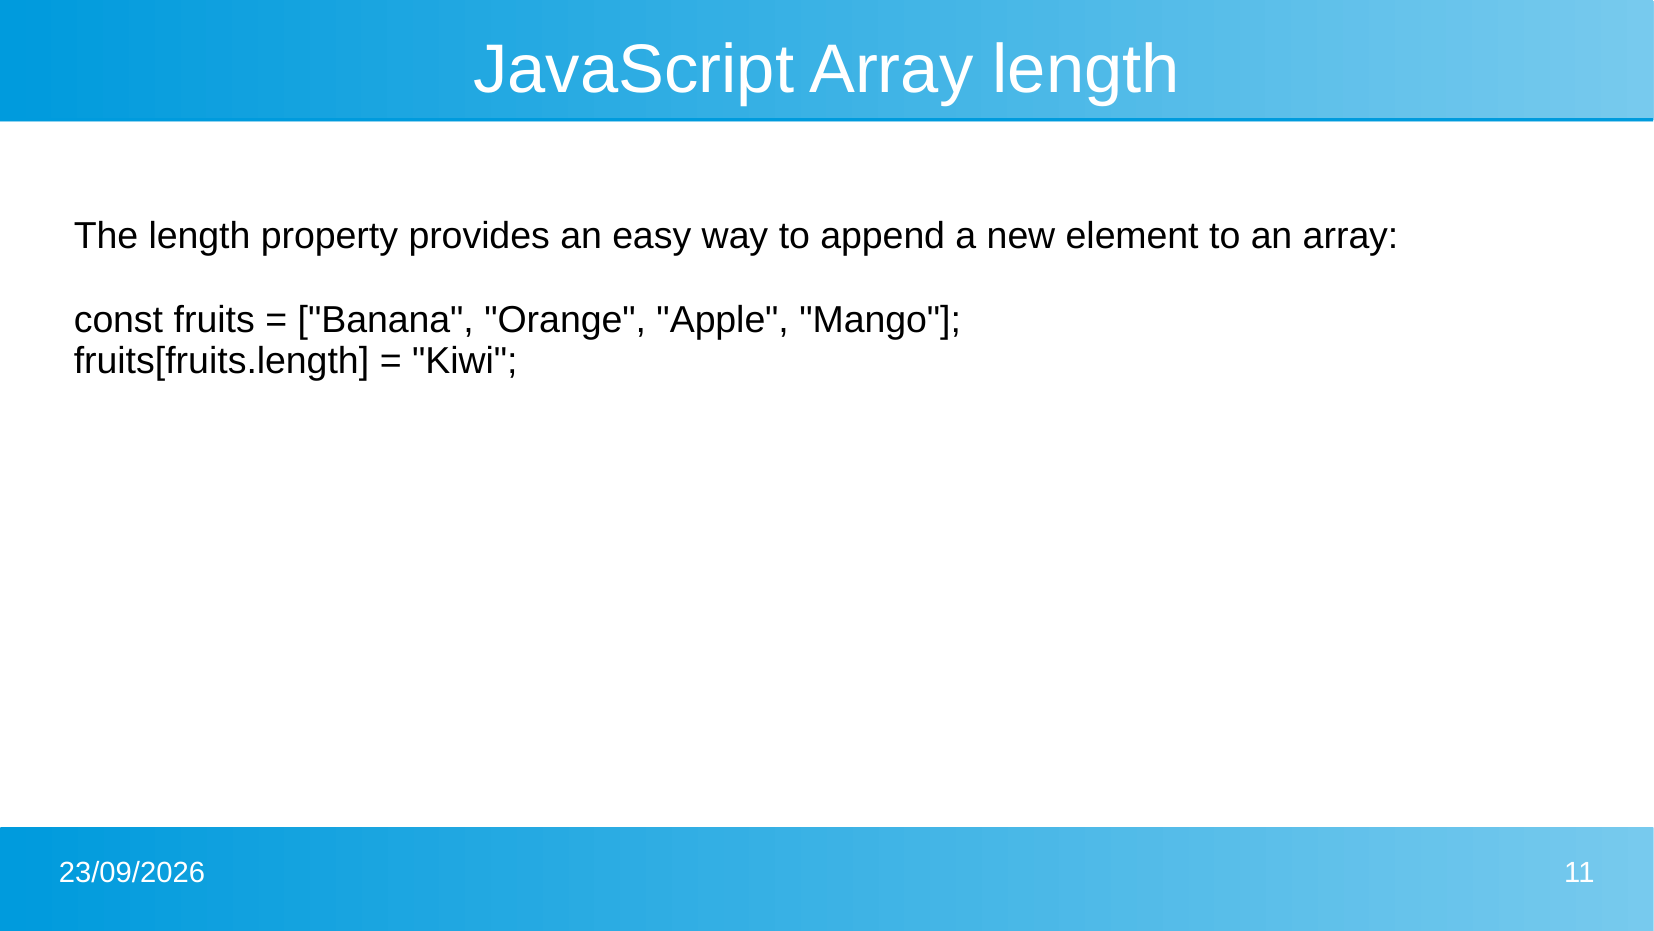

# JavaScript Array length
The length property provides an easy way to append a new element to an array:
const fruits = ["Banana", "Orange", "Apple", "Mango"];
fruits[fruits.length] = "Kiwi";
11